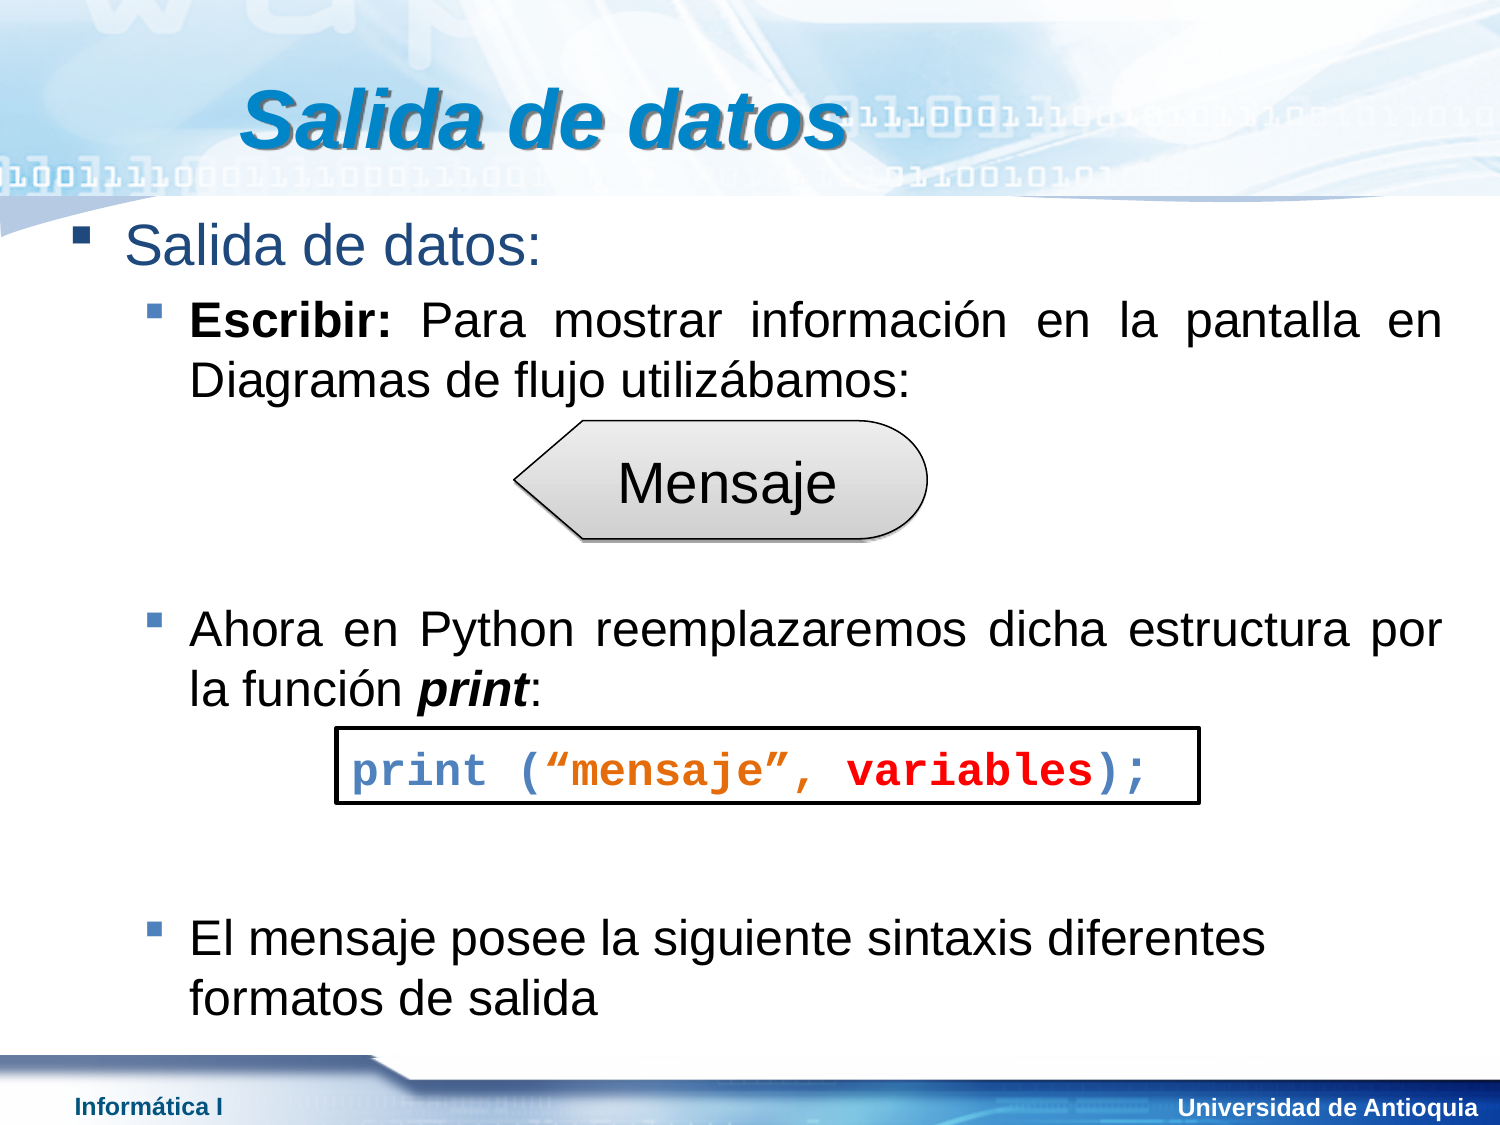

# Salida de datos
Salida de datos:
Escribir: Para mostrar información en la pantalla en Diagramas de flujo utilizábamos:
Ahora en Python reemplazaremos dicha estructura por la función print:
El mensaje posee la siguiente sintaxis diferentes formatos de salida
Mensaje
print (“mensaje”, variables);